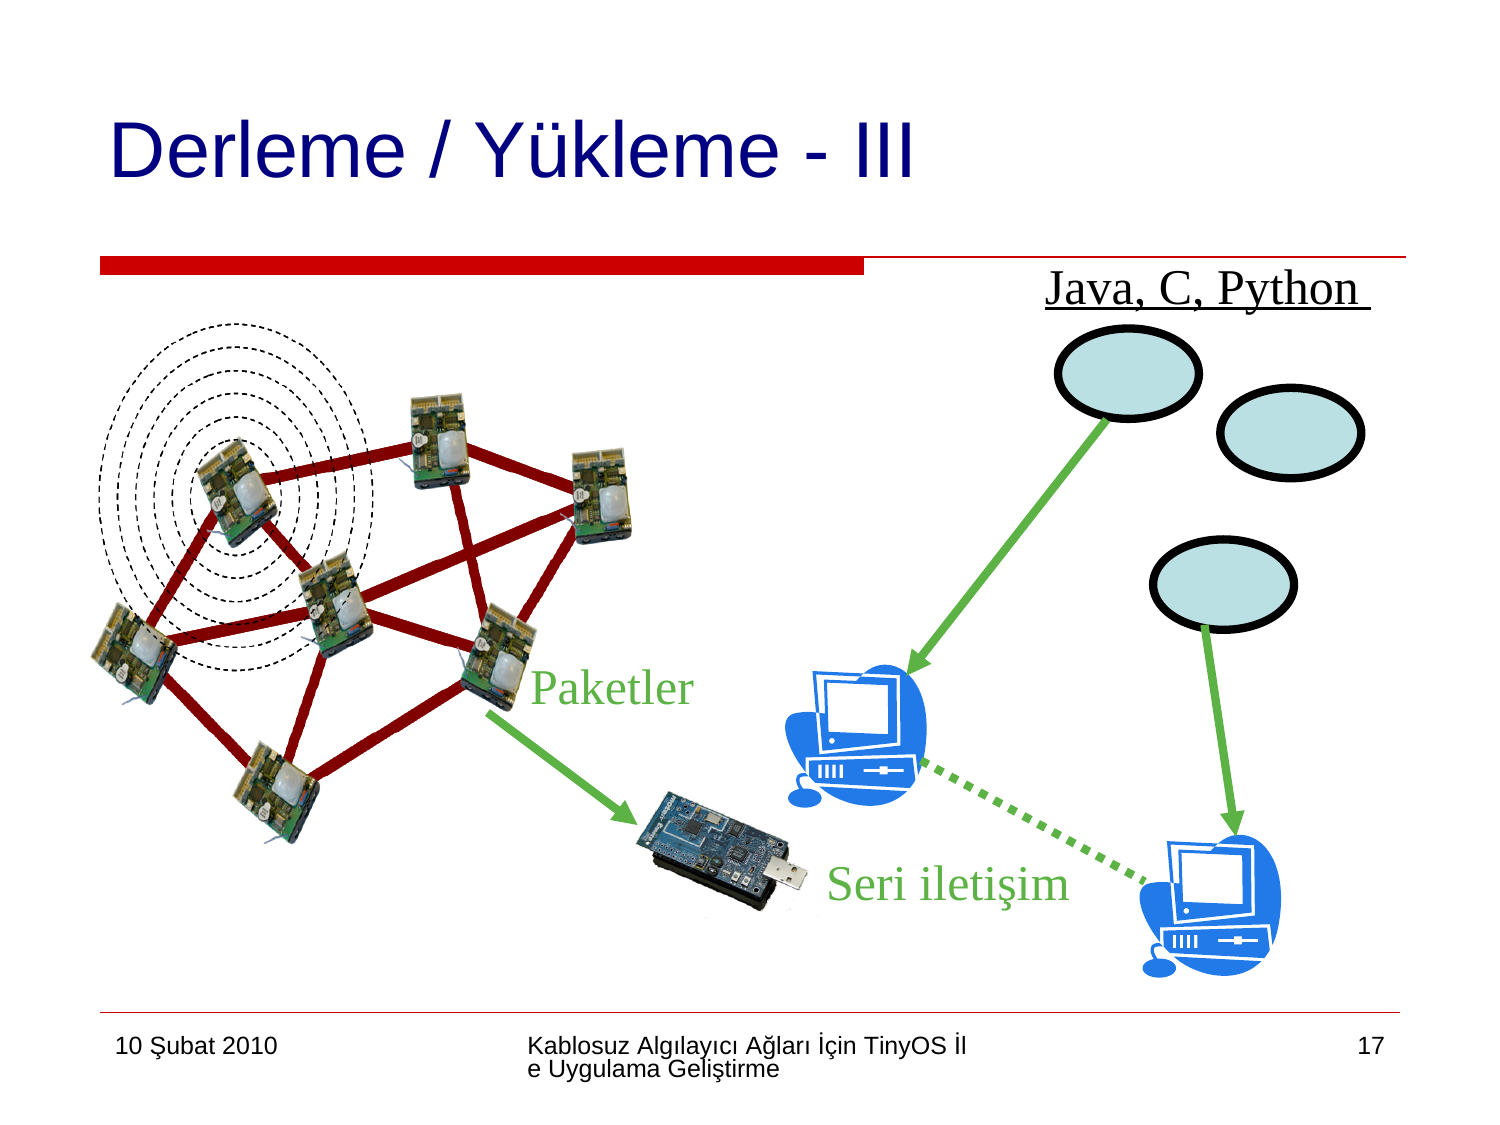

# Derleme / Yükleme - III
Java, C, Python
Paketler
Seri iletişim
10 Şubat 2010
Kablosuz Algılayıcı Ağları İçin TinyOS İle Uygulama Geliştirme
17